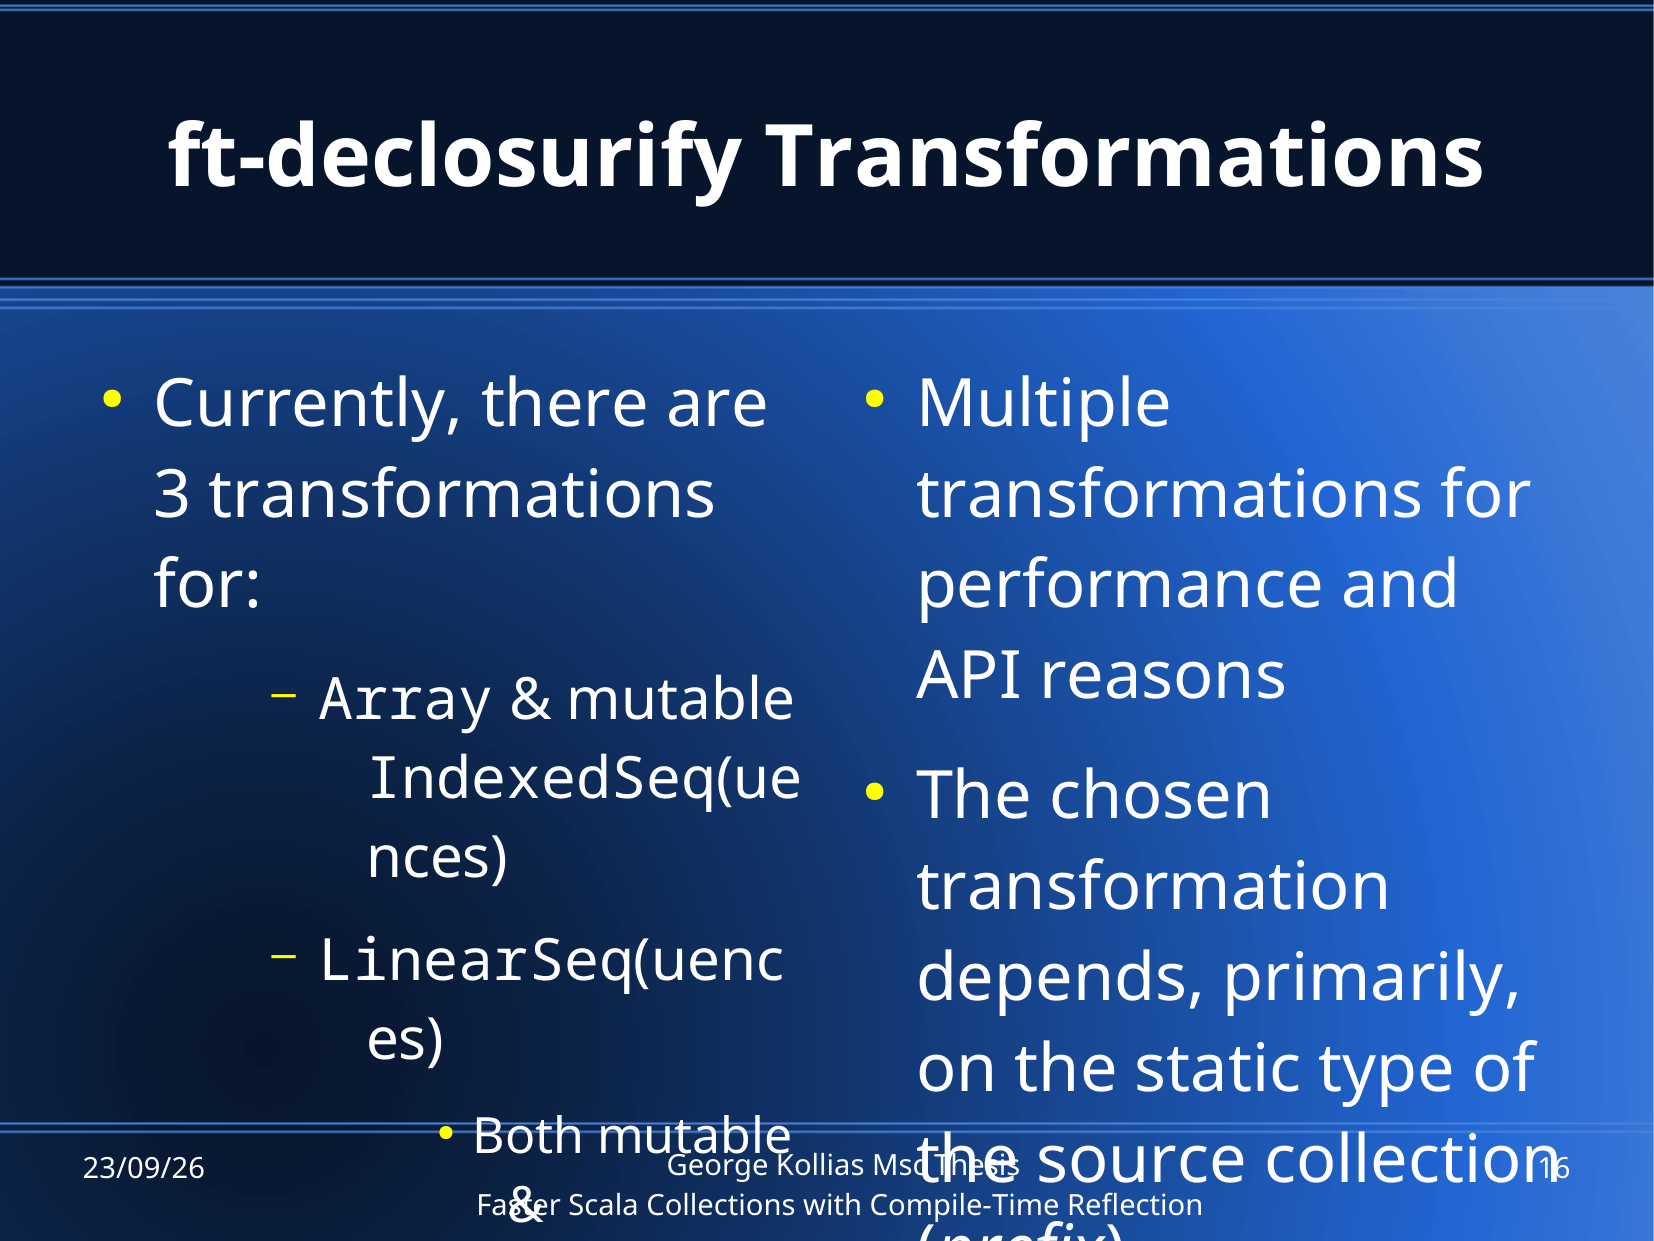

# ft-declosurify Transformations
Currently, there are 3 transformations for:
Array & mutable IndexedSeq(uences)
LinearSeq(uences)
Both mutable & immutable
The rest (Traversable)
Multiple transformations for performance and API reasons
The chosen transformation depends, primarily, on the static type of the source collection (prefix)
16